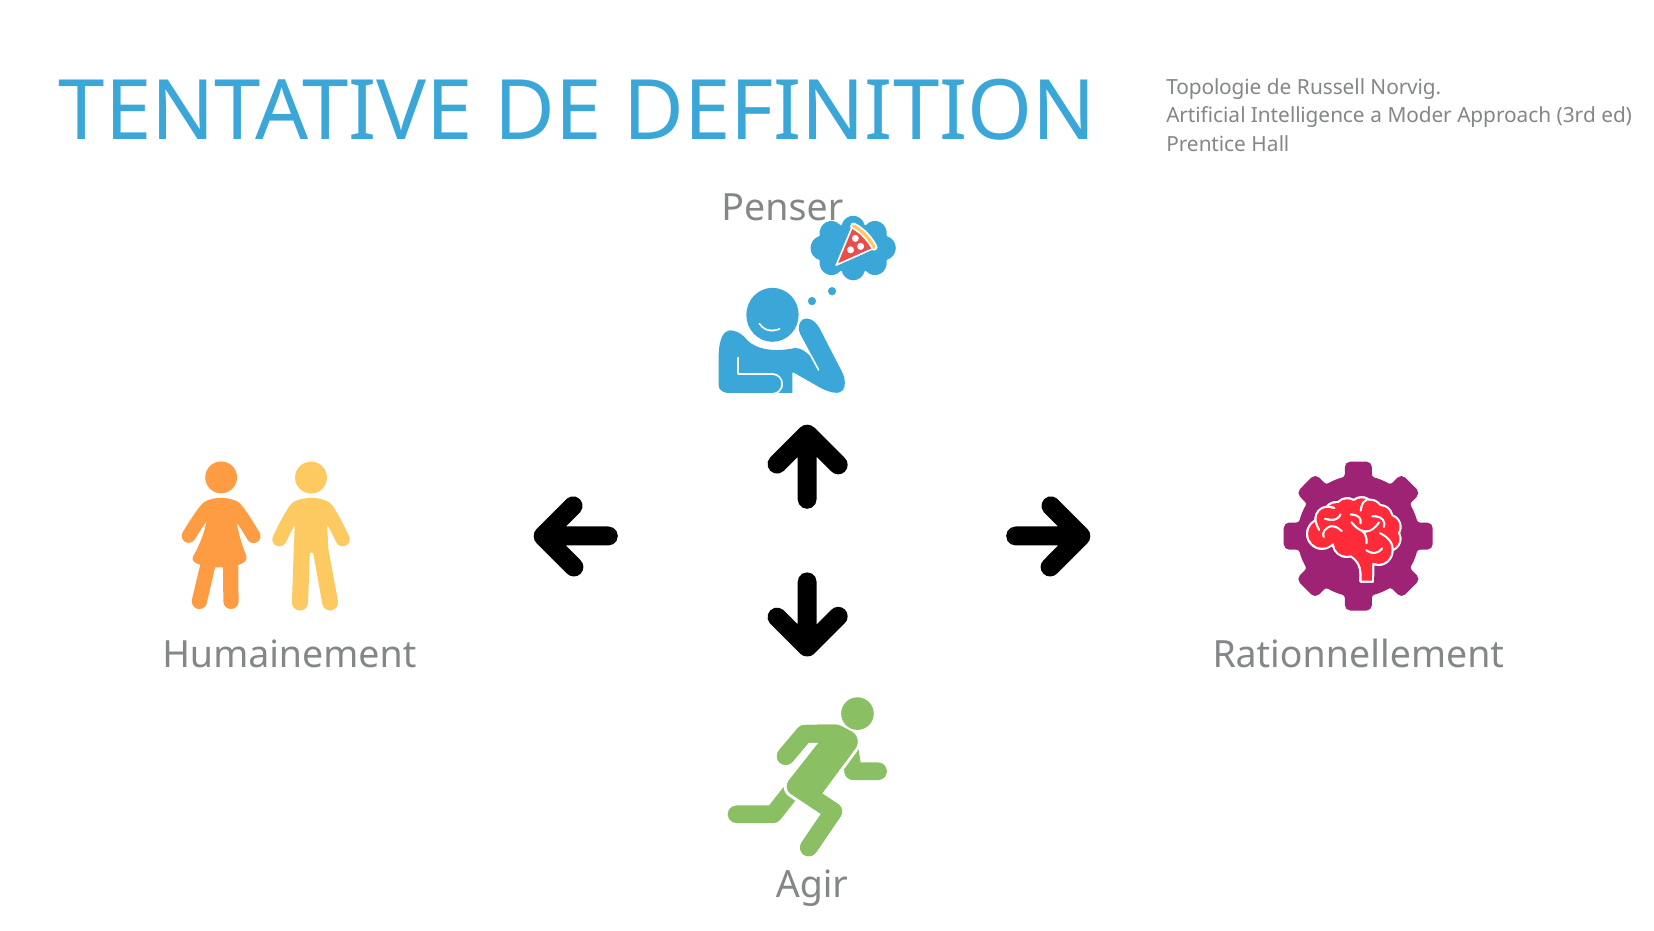

# Tentative de definition
Topologie de Russell Norvig.
Artificial Intelligence a Moder Approach (3rd ed)
Prentice Hall​
Penser
Humainement
Rationnellement
Agir